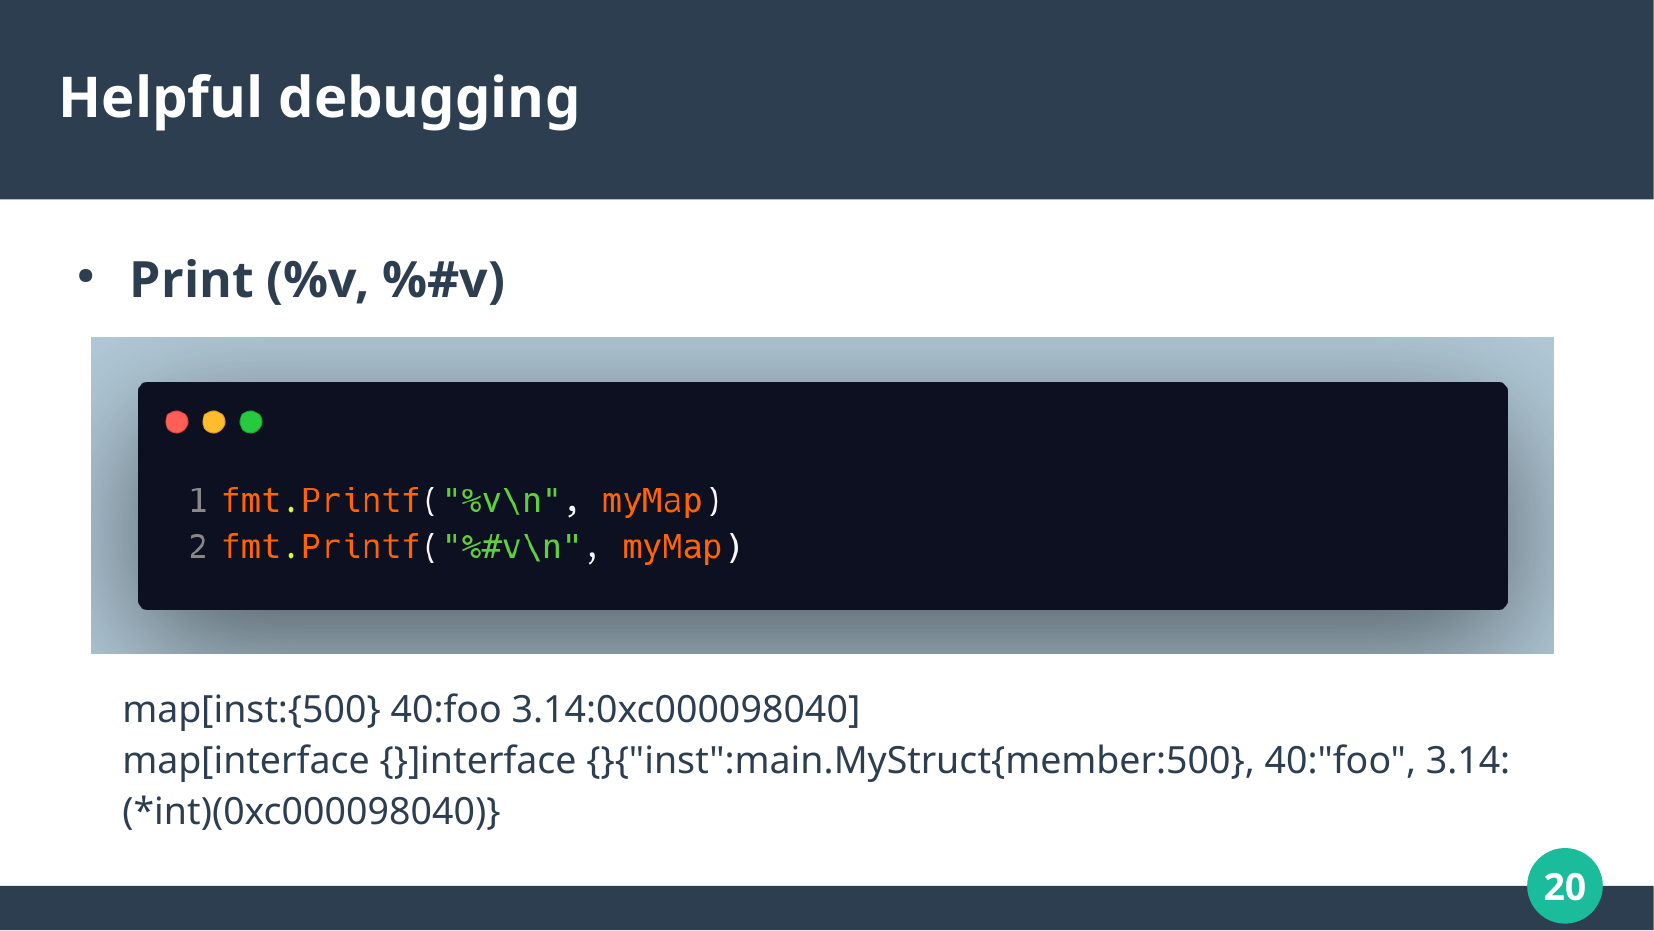

# Helpful debugging
Print (%v, %#v)
map[inst:{500} 40:foo 3.14:0xc000098040]
map[interface {}]interface {}{"inst":main.MyStruct{member:500}, 40:"foo", 3.14:(*int)(0xc000098040)}